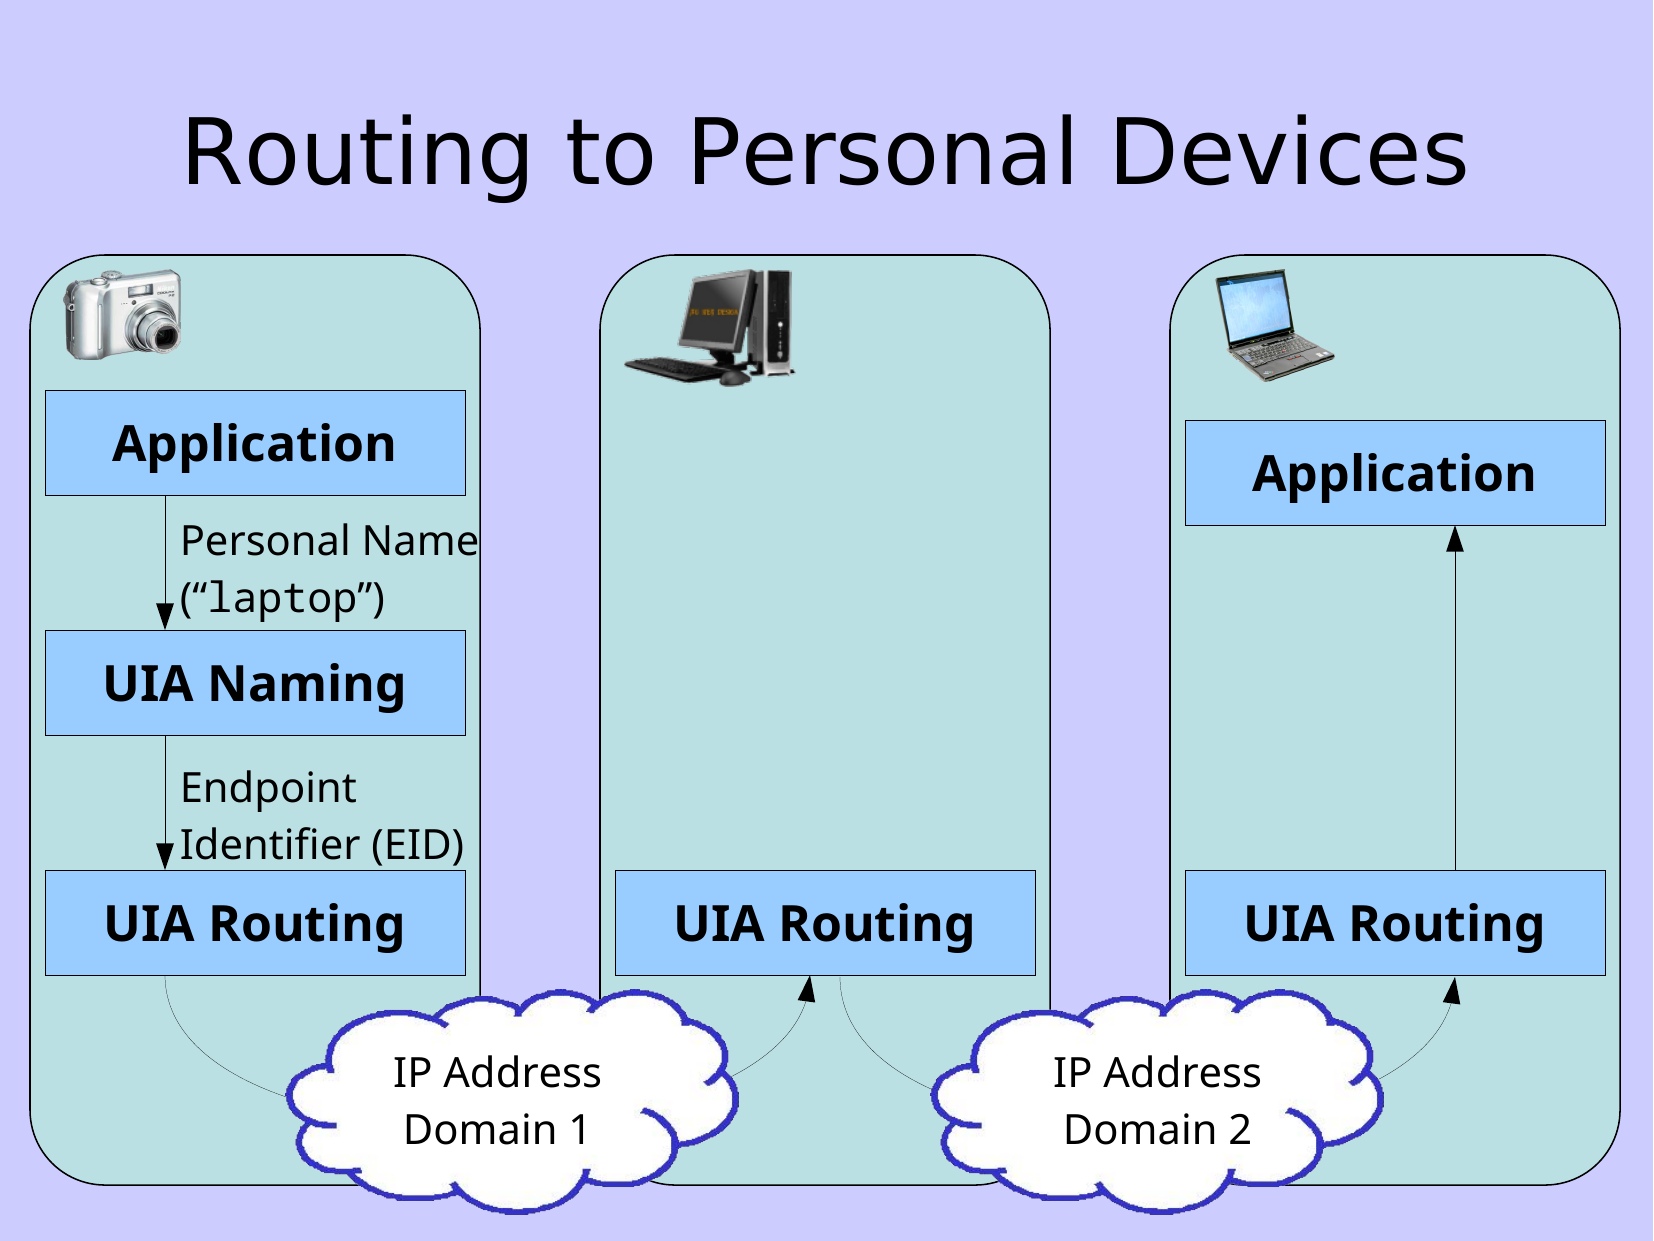

# Routing to Personal Devices
Application
Application
Personal Name
(“laptop”)
UIA Naming
Endpoint
Identifier (EID)
UIA Routing
UIA Routing
UIA Routing
IP Address
Domain 1
IP Address
Domain 2